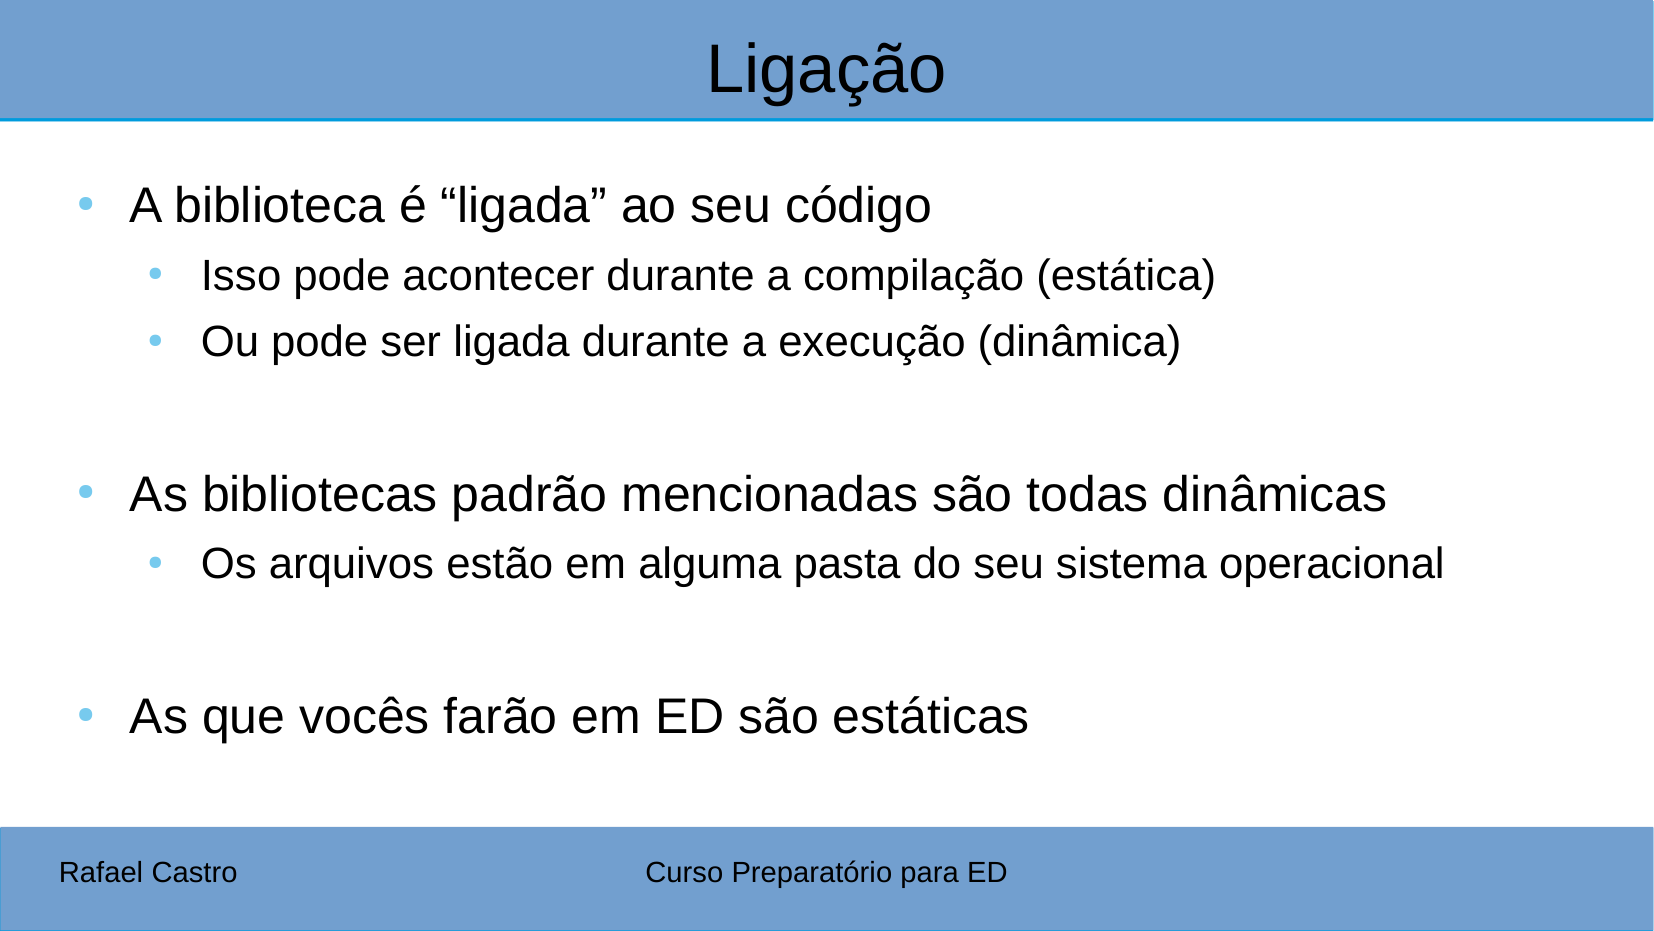

# Ligação
A biblioteca é “ligada” ao seu código
Isso pode acontecer durante a compilação (estática)
Ou pode ser ligada durante a execução (dinâmica)
As bibliotecas padrão mencionadas são todas dinâmicas
Os arquivos estão em alguma pasta do seu sistema operacional
As que vocês farão em ED são estáticas
Curso Preparatório para ED